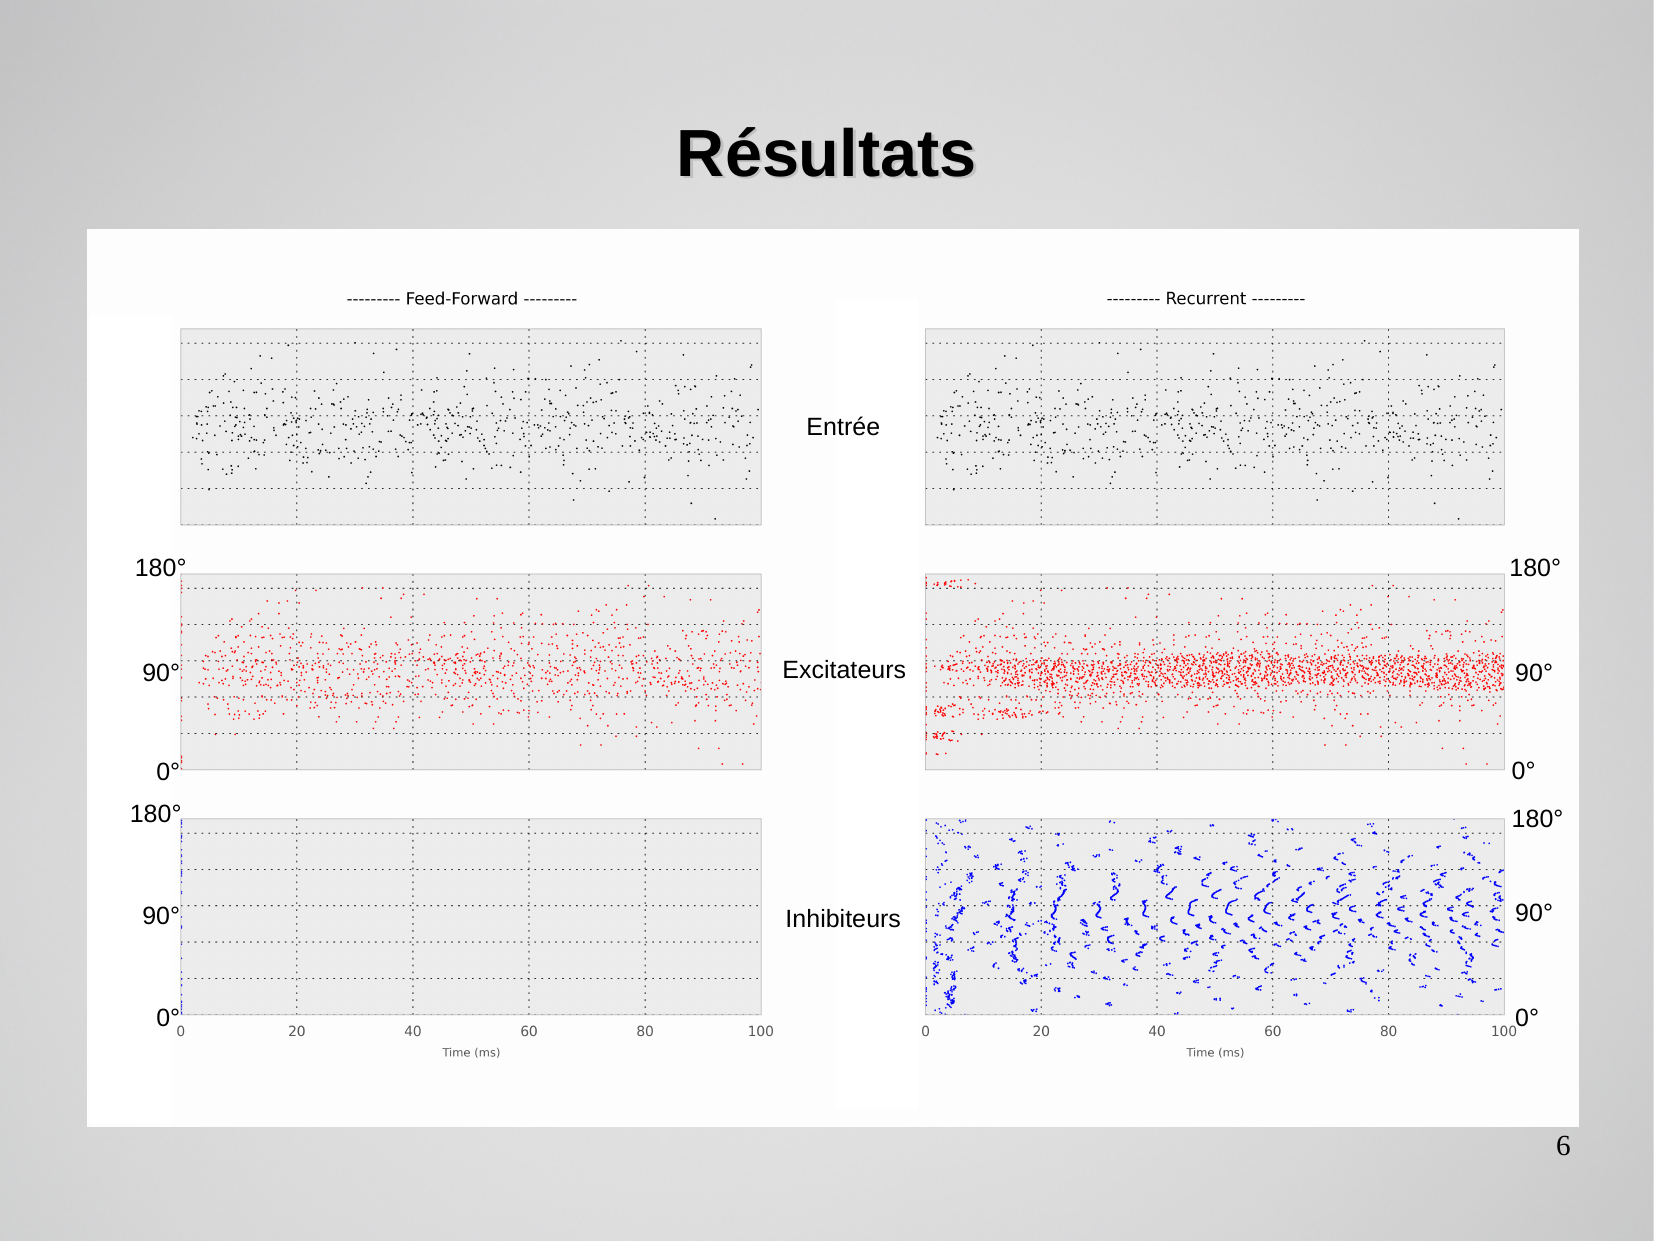

# Résultats
Entrée
180°
180°
Excitateurs
90°
90°
0°
0°
180°
180°
90°
90°
Inhibiteurs
0°
0°
6